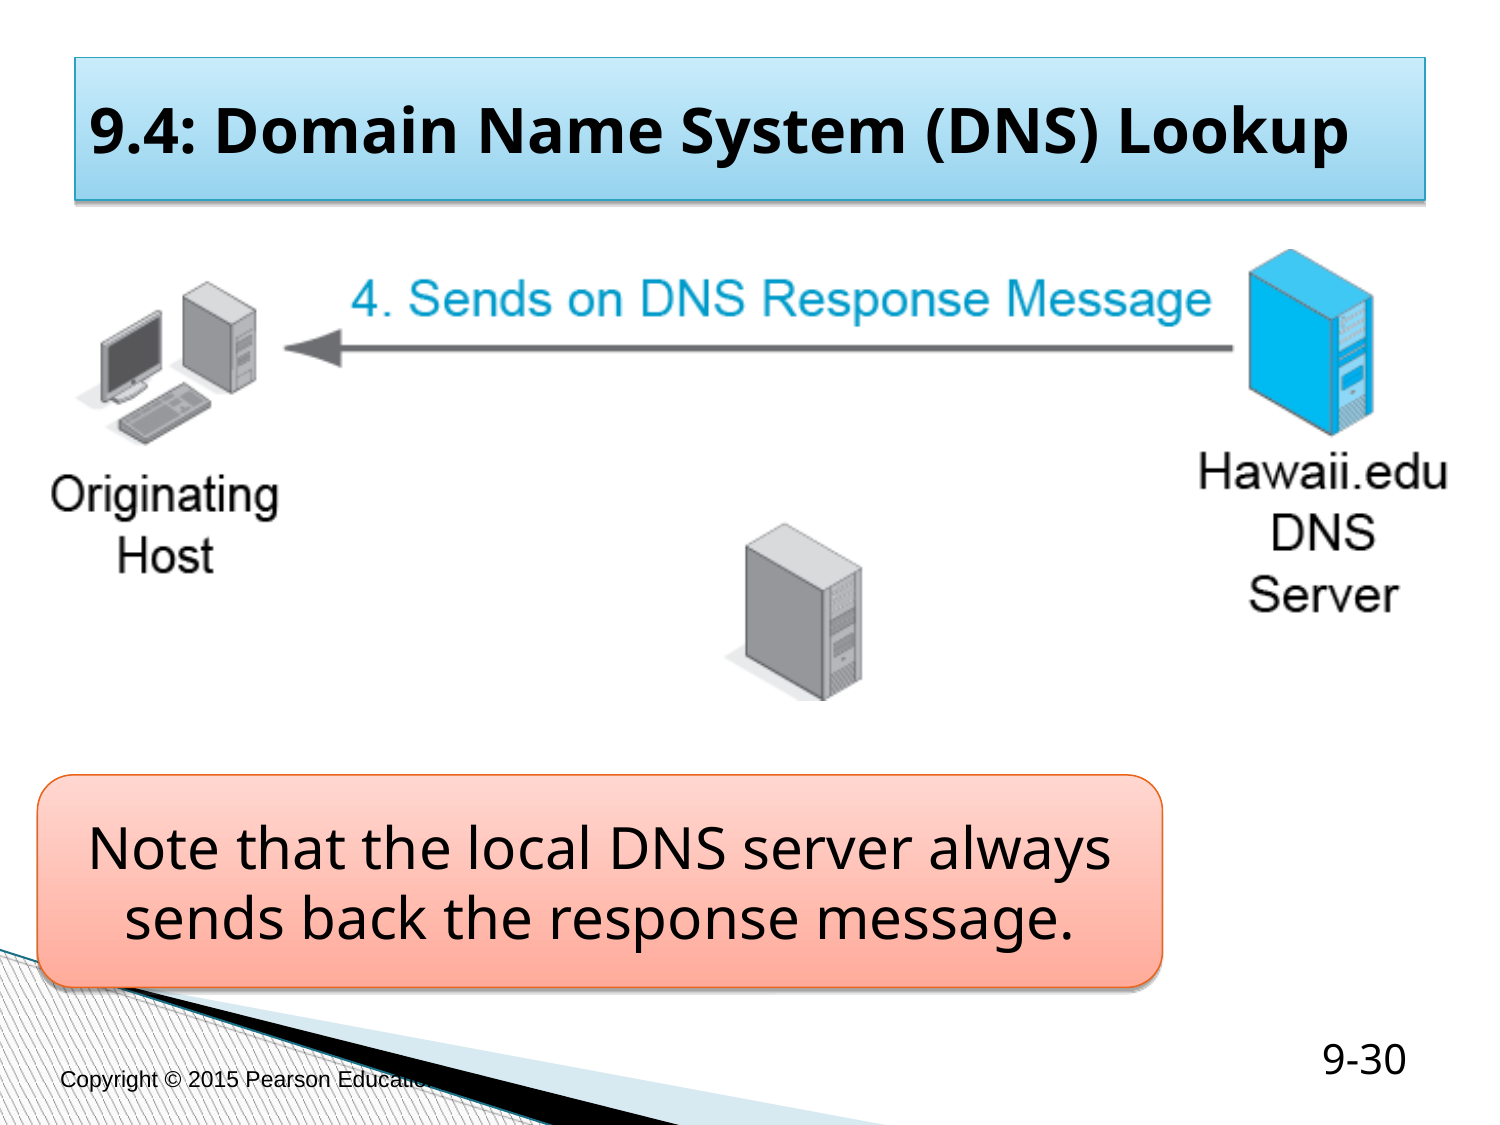

# 9.4: Domain Name System (DNS) Lookup
Note that the local DNS server always sends back the response message.
Copyright © 2015 Pearson Education, Inc.